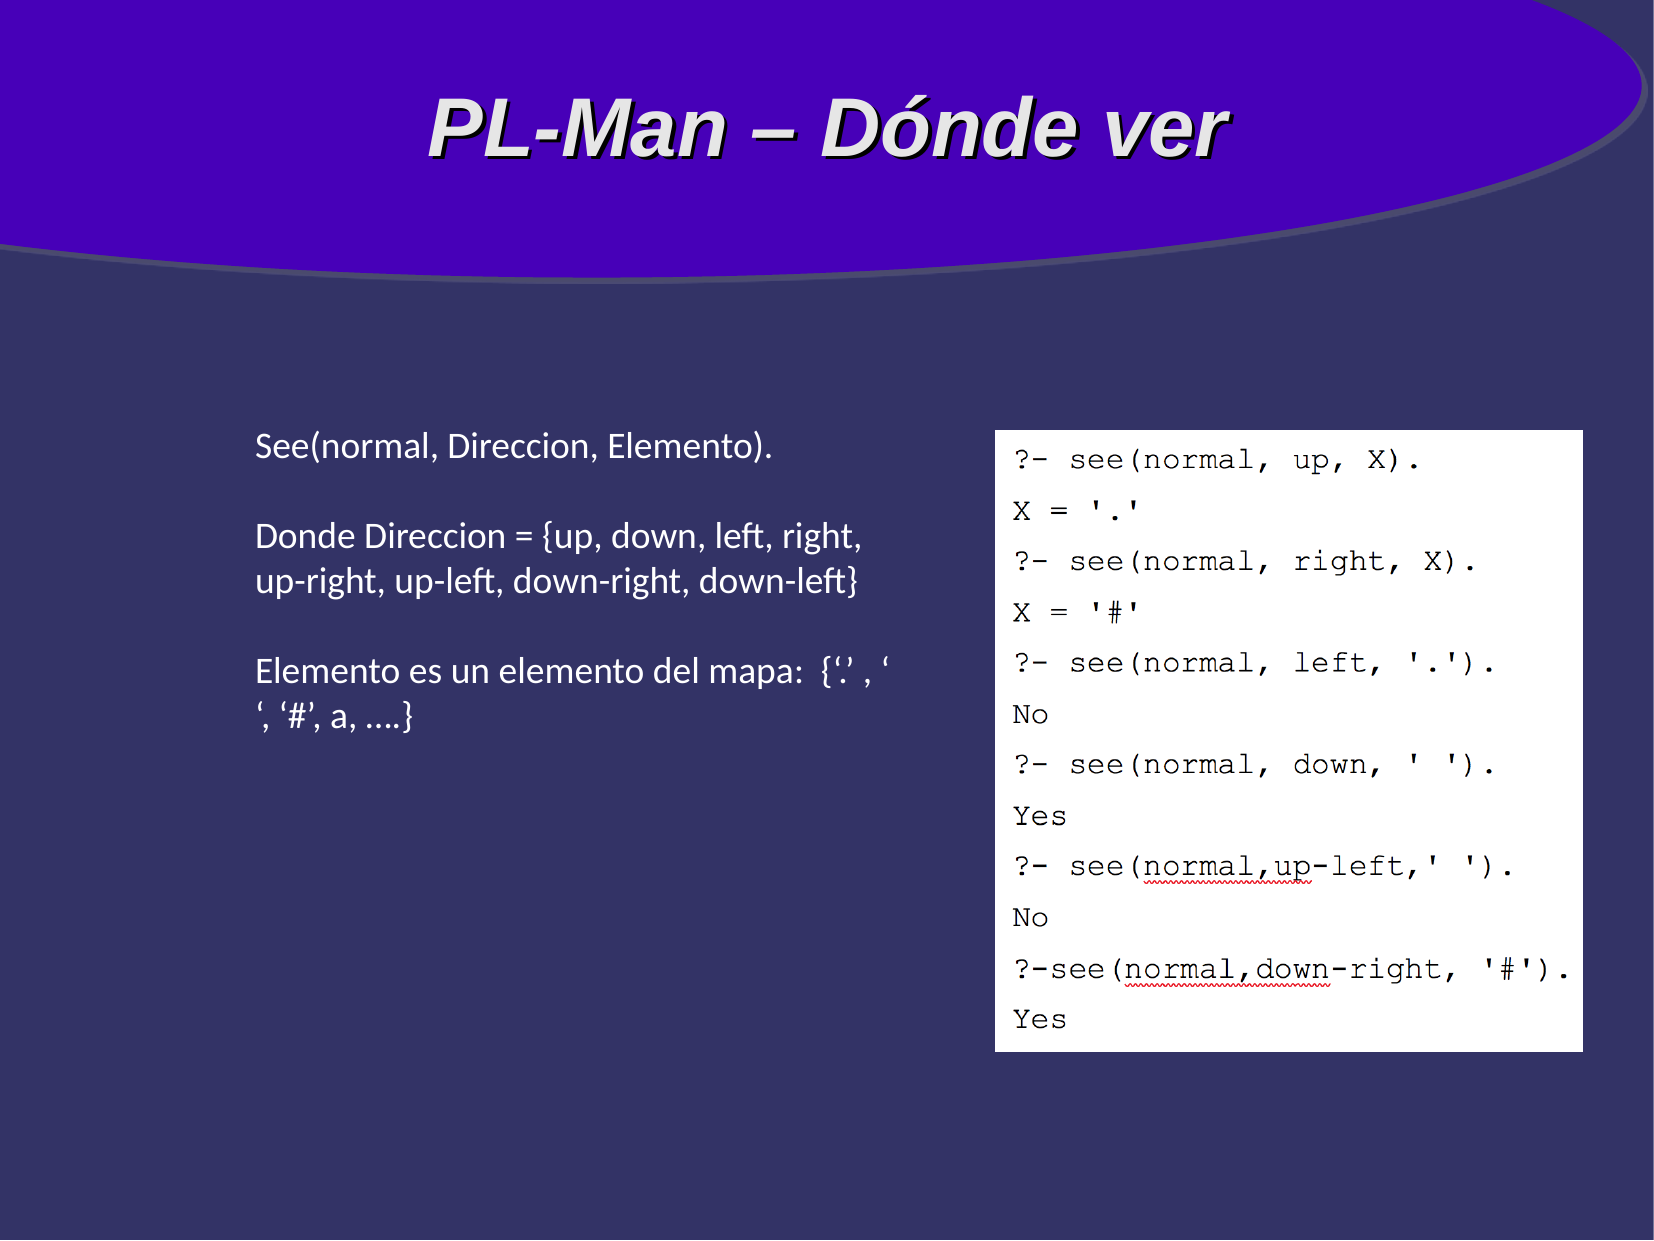

PL-Man – Dónde ver
See(normal, Direccion, Elemento).
Donde Direccion = {up, down, left, right, up-right, up-left, down-right, down-left}
Elemento es un elemento del mapa: {‘.’ , ‘ ‘, ‘#’, a, ….}